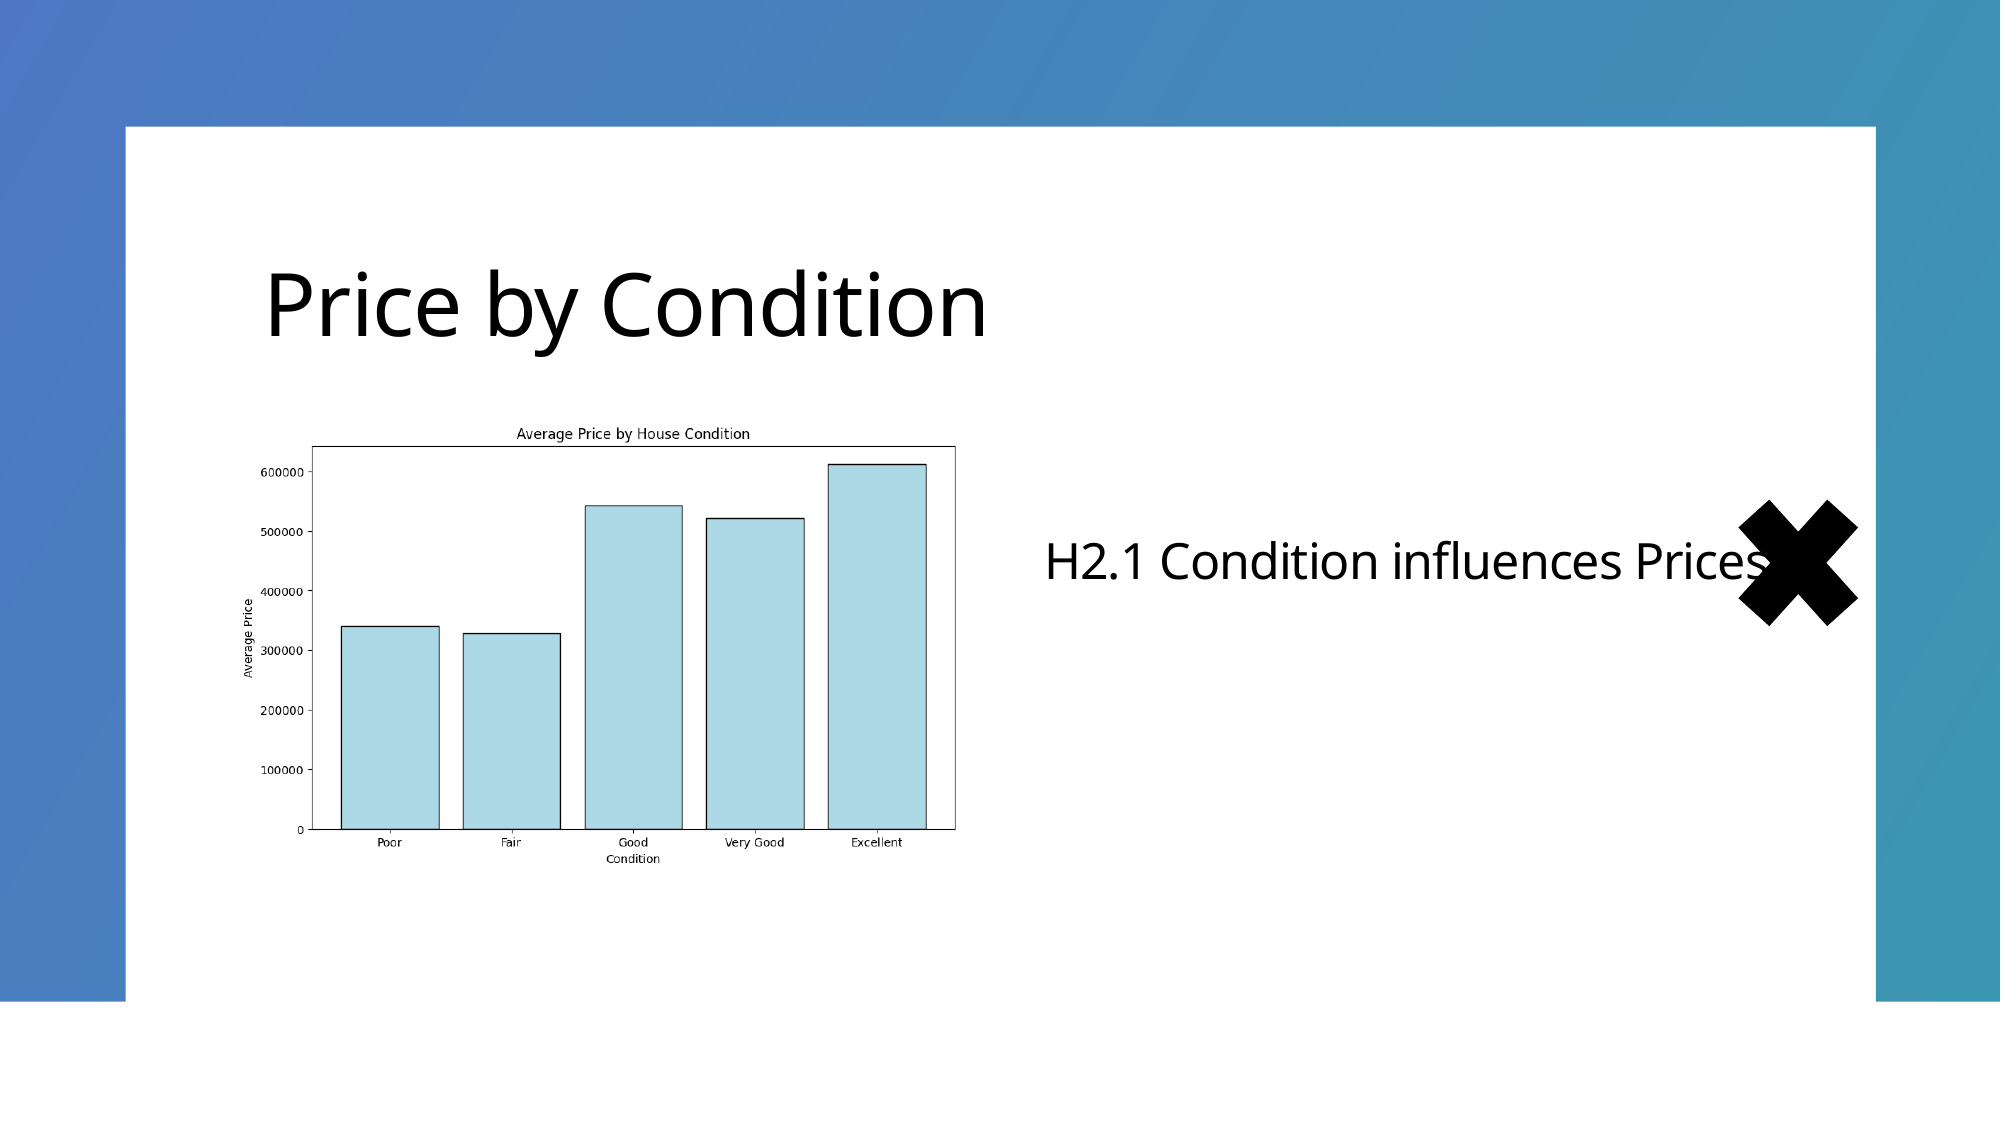

# Price by Condition
H2.1 Condition influences Prices